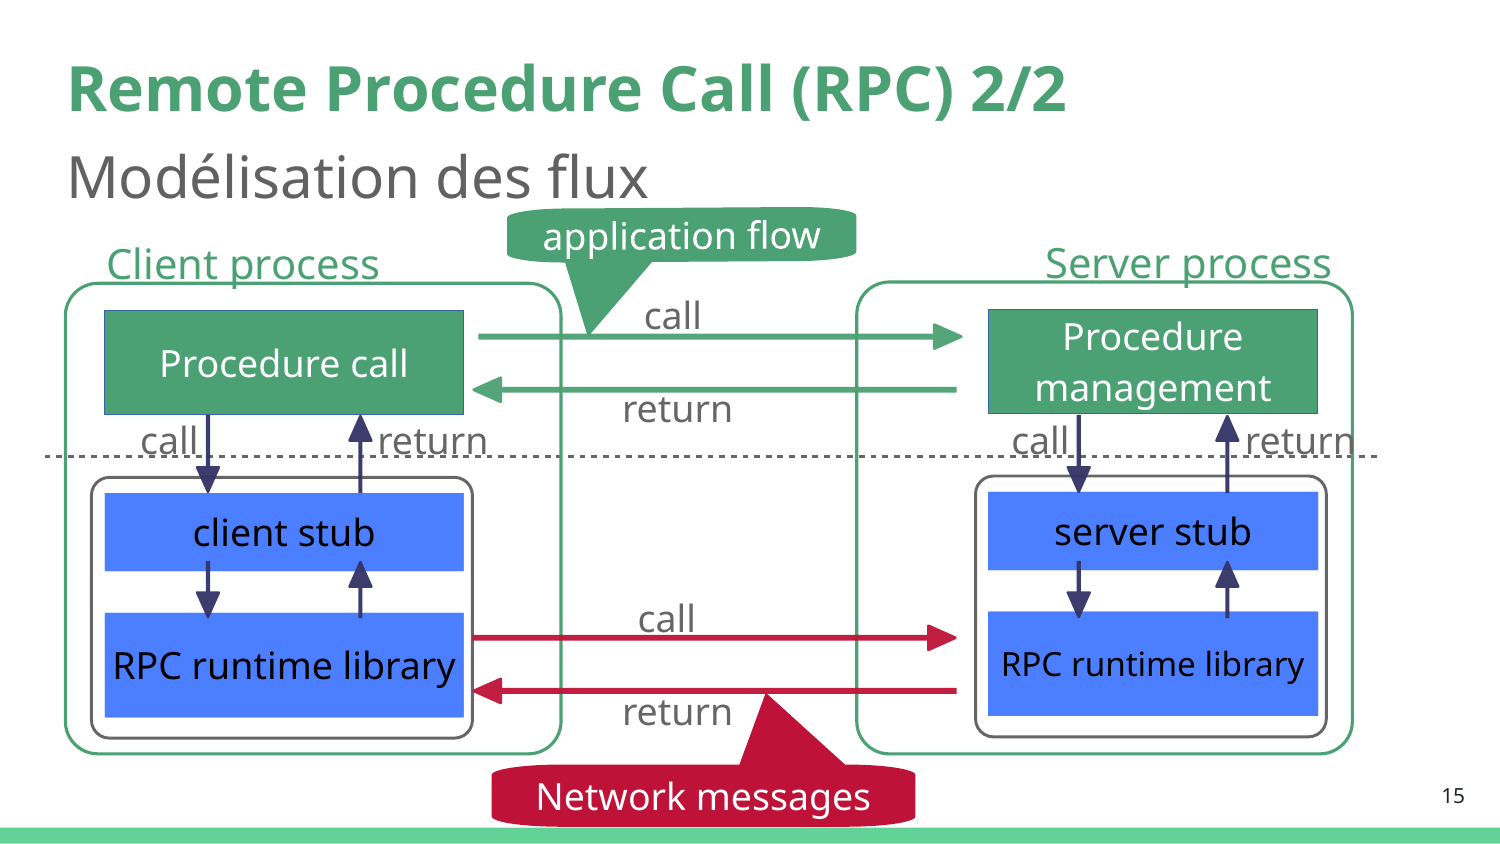

Remote Procedure Call (RPC) 2/2
# Modélisation des flux
application flow
Server process
Client process
call
Procedure
management
Procedure call
return
call
return
call
return
server stub
client stub
call
RPC runtime library
RPC runtime library
return
Network messages